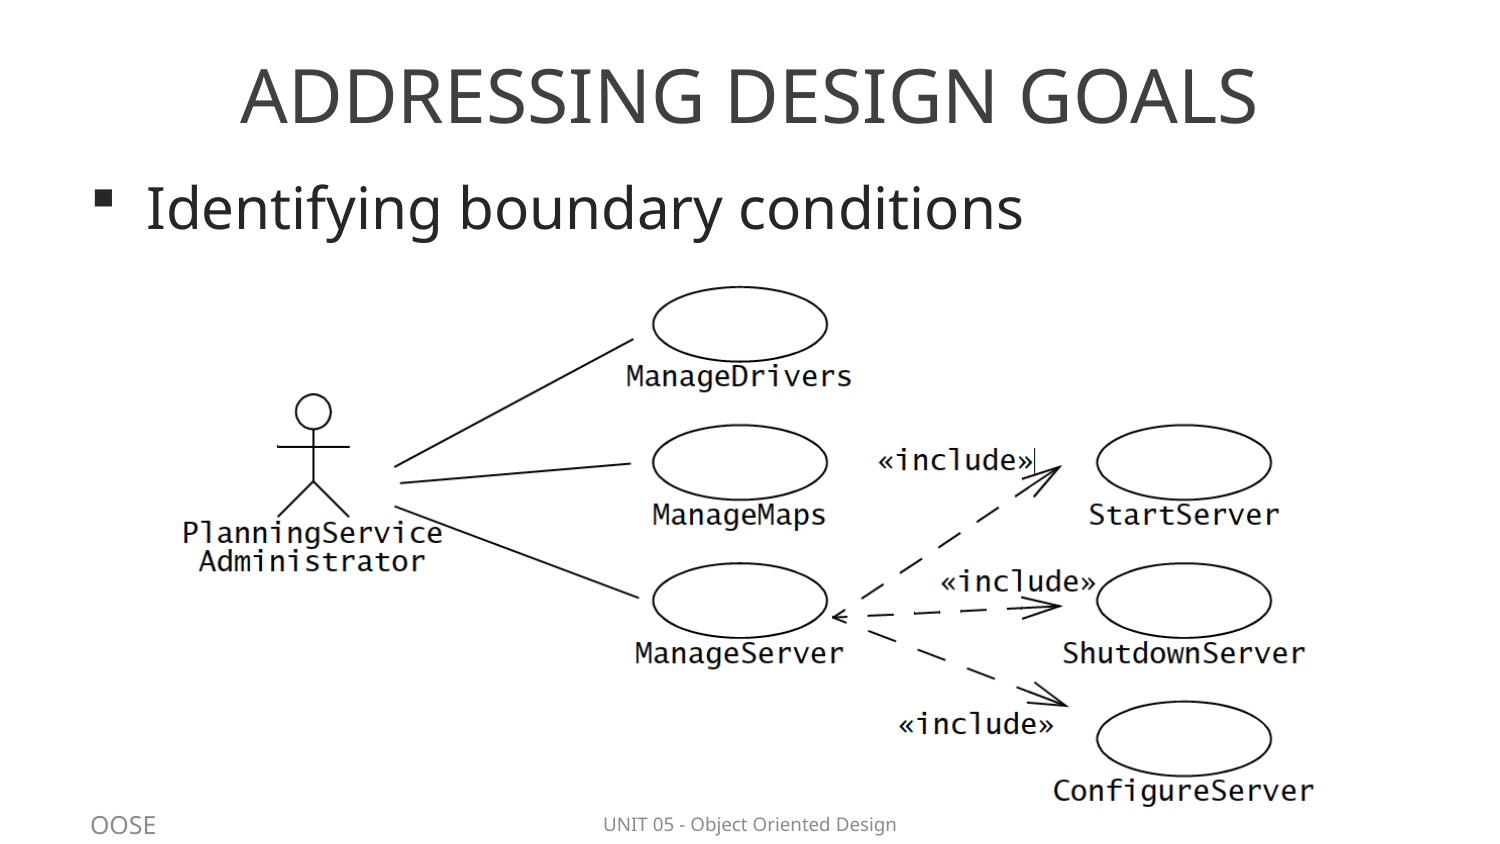

# Addressing Design Goals
Identifying boundary conditions
OOSE
UNIT 05 - Object Oriented Design